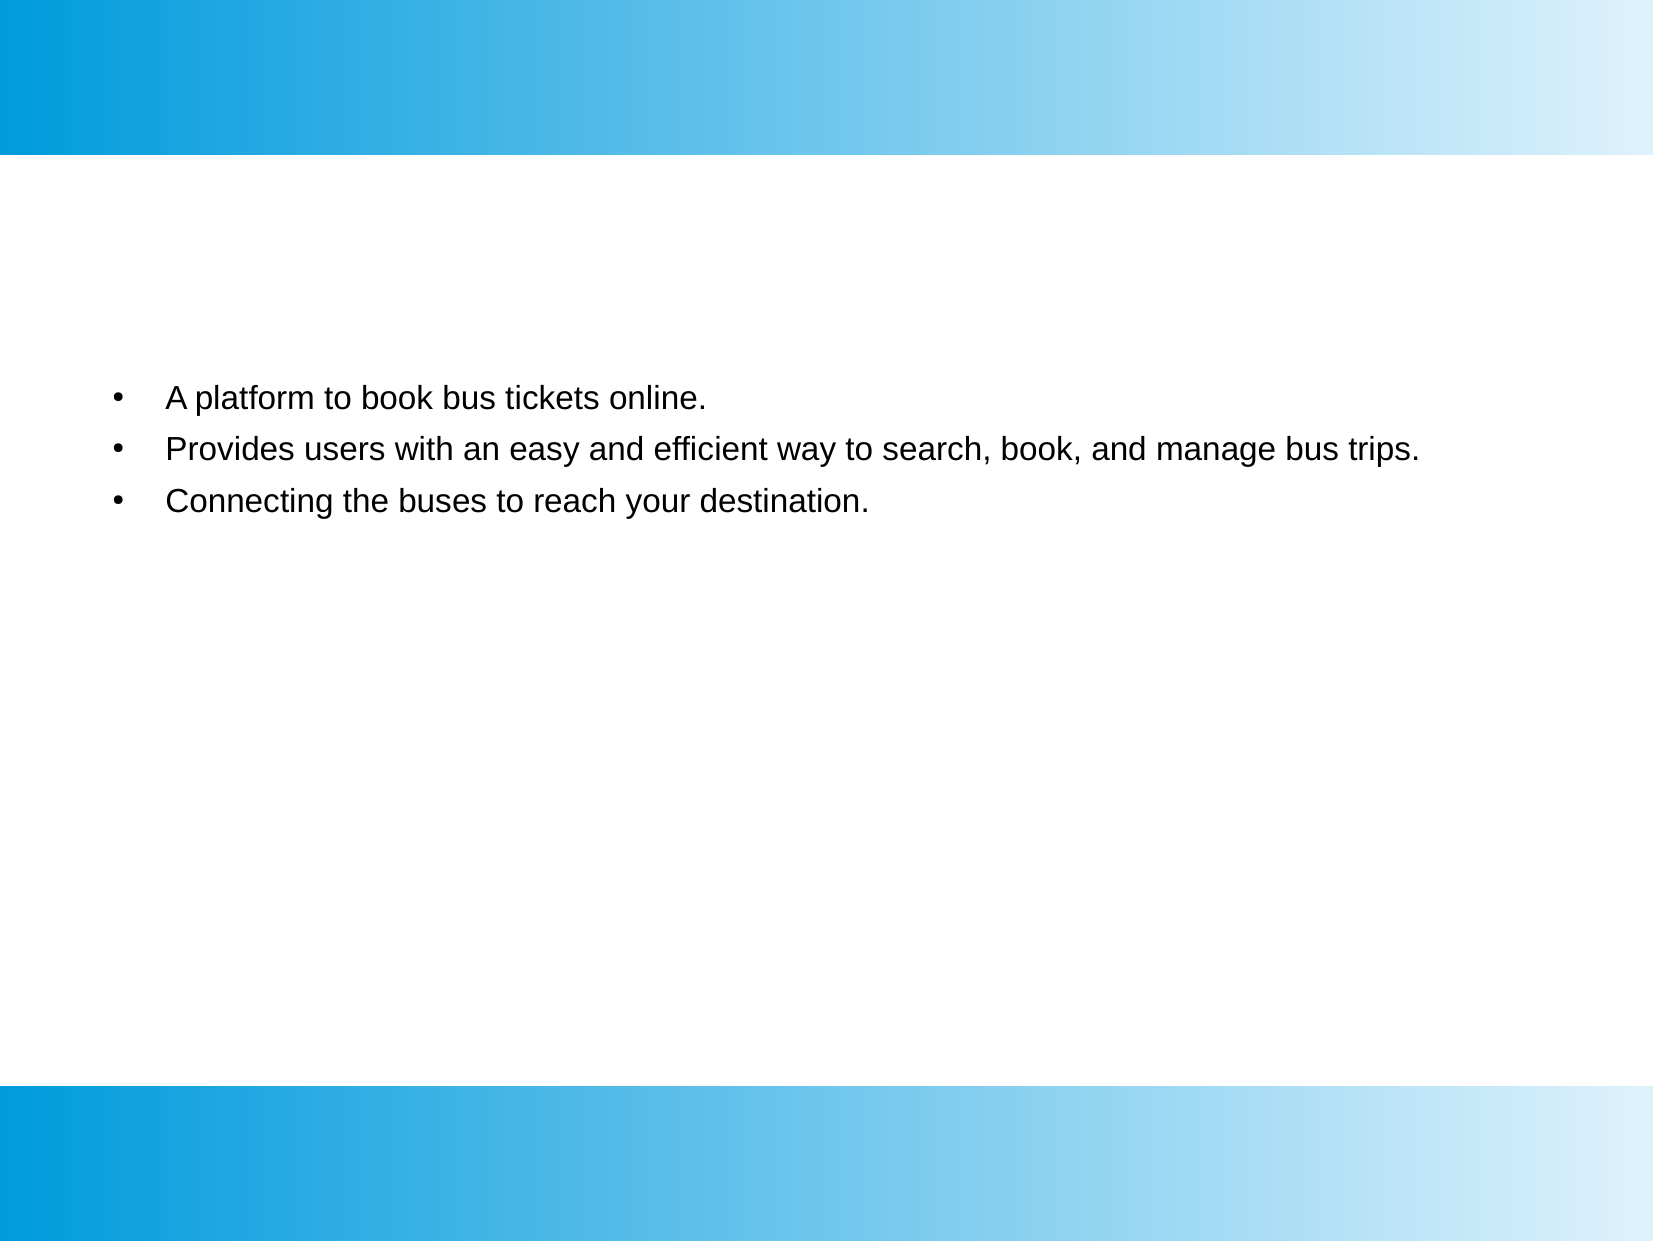

#
A platform to book bus tickets online.
Provides users with an easy and efficient way to search, book, and manage bus trips.
Connecting the buses to reach your destination.